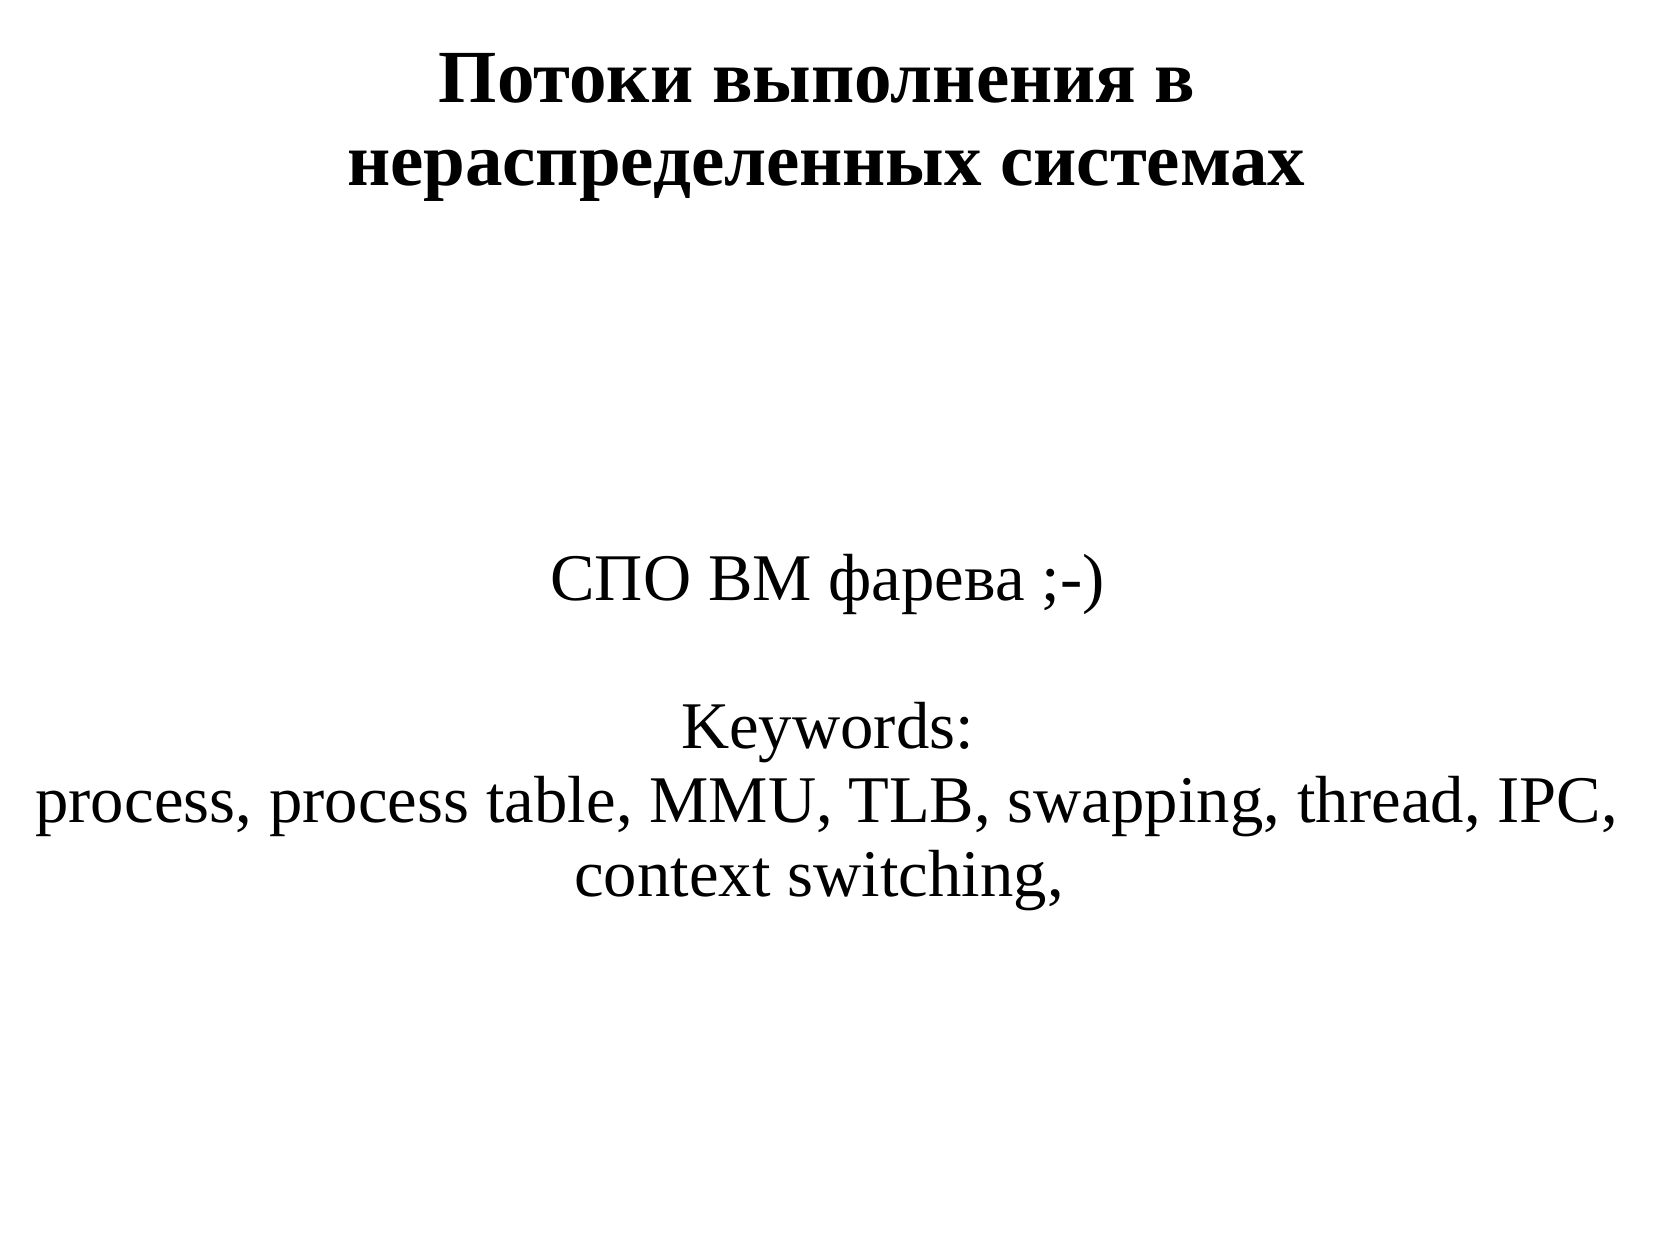

# Потоки выполнения в нераспределенных системах
СПО ВМ фарева ;-)
Keywords:
process, process table, MMU, TLB, swapping, thread, IPC, context switching,